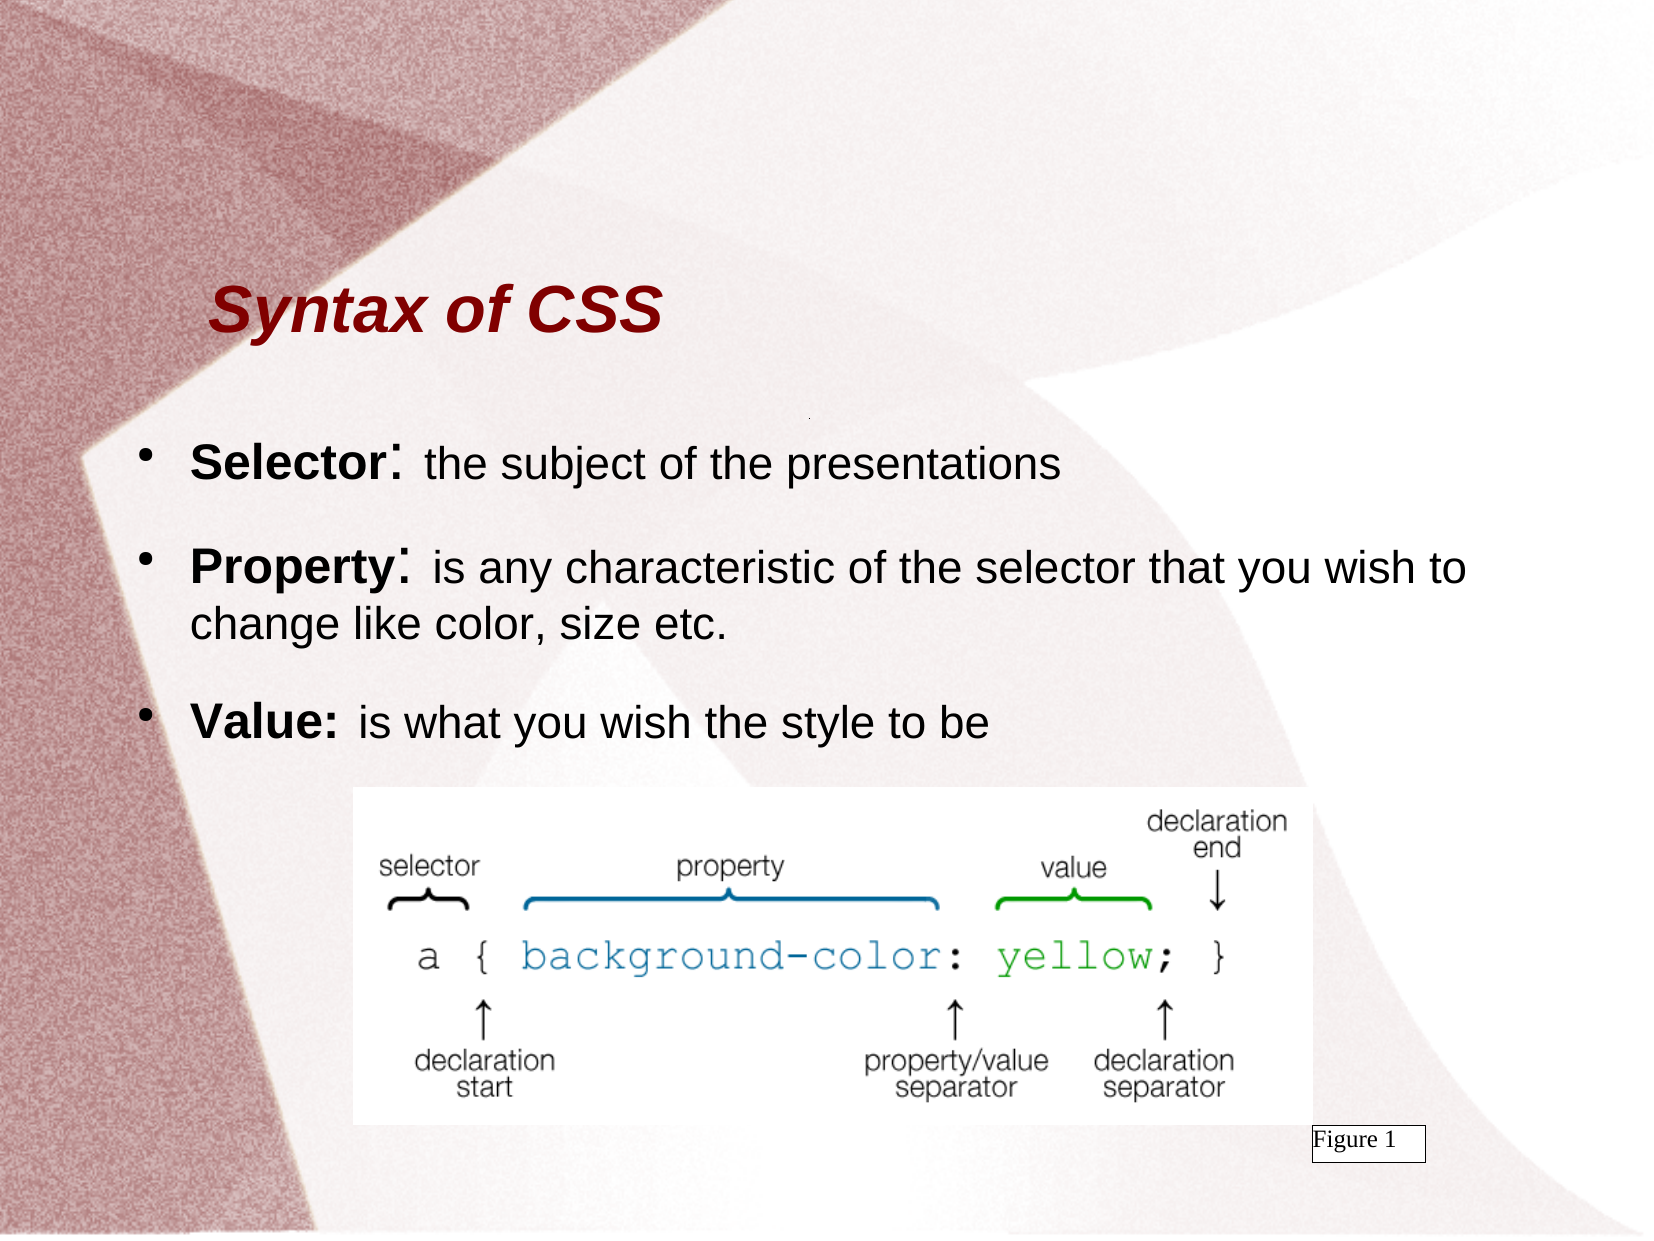

# Syntax of CSS
Selector: the subject of the presentations
Property: is any characteristic of the selector that you wish to change like color, size etc.
Value: is what you wish the style to be
Figure 1